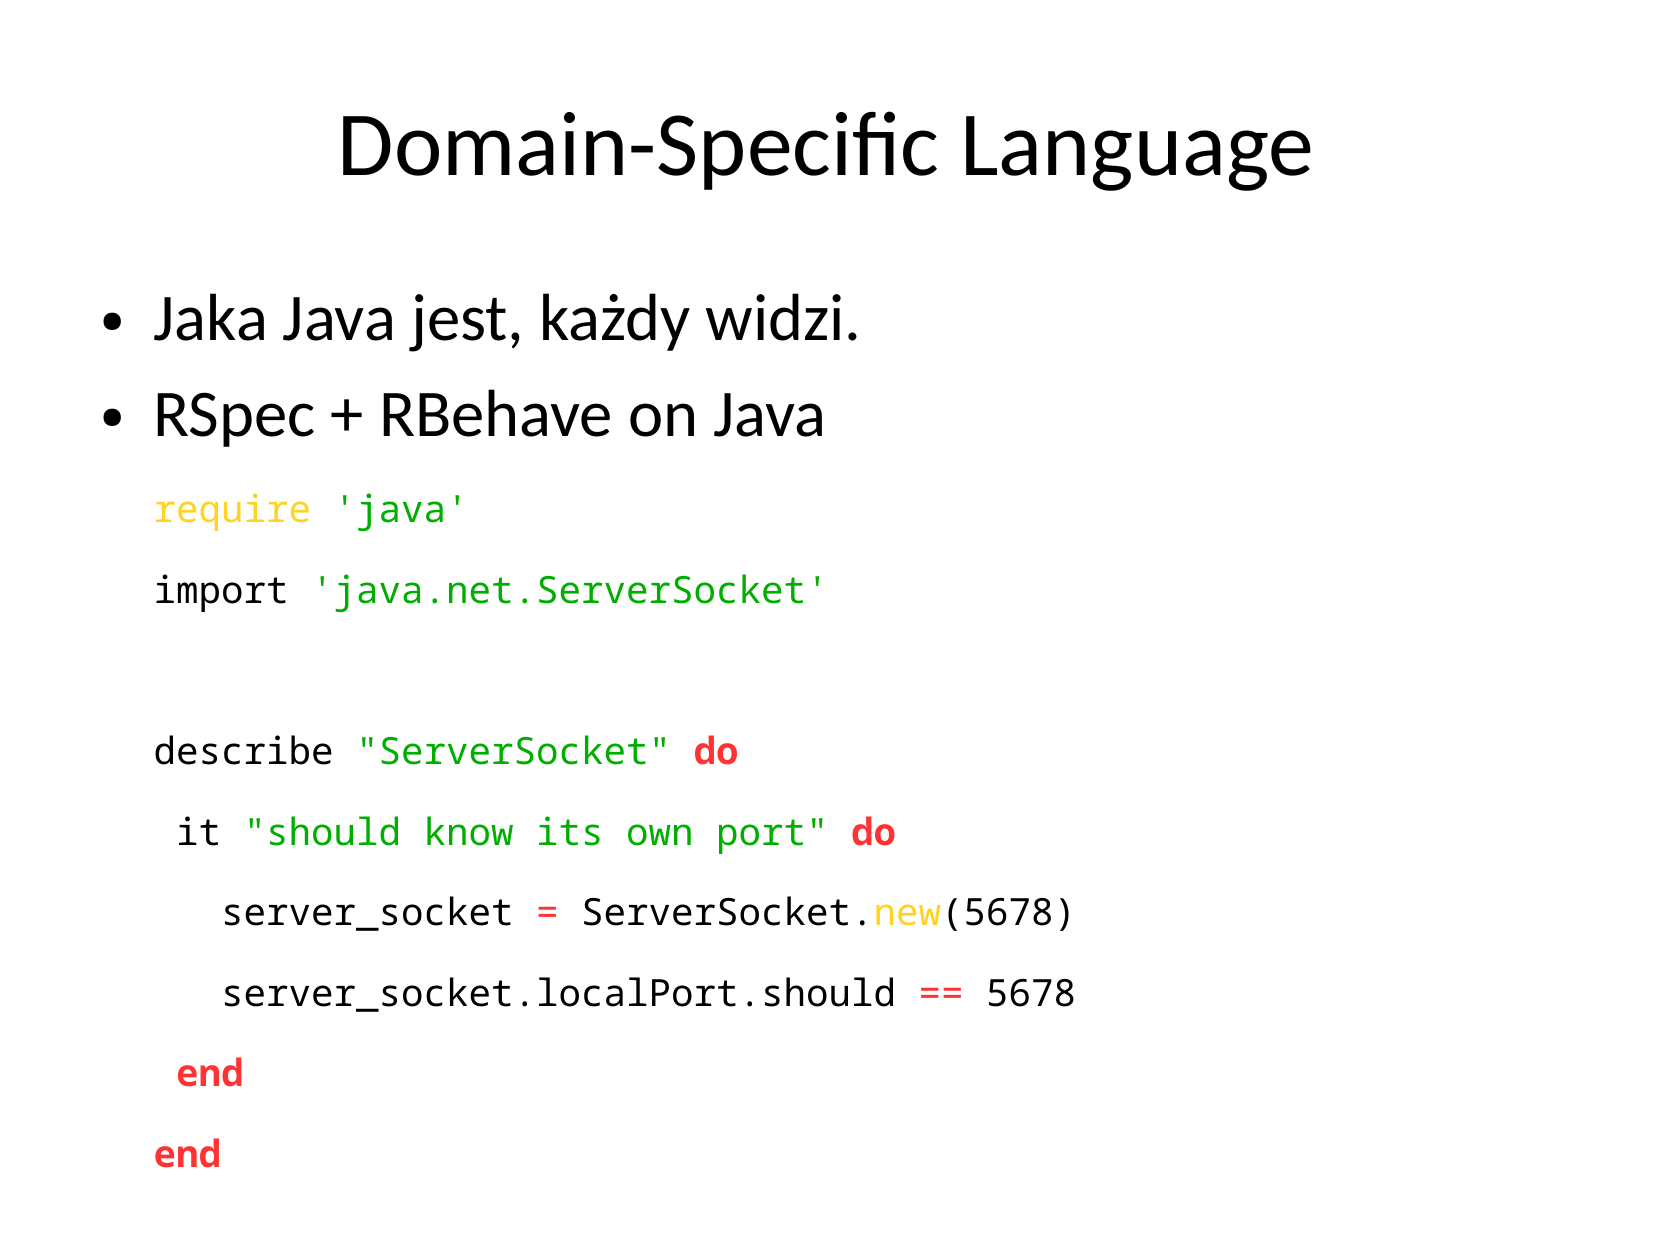

# Domain-Specific Language
Jaka Java jest, każdy widzi.
RSpec + RBehave on Java
require 'java'
import 'java.net.ServerSocket'
describe "ServerSocket" do
 it "should know its own port" do
 server_socket = ServerSocket.new(5678)
 server_socket.localPort.should == 5678
 end
end